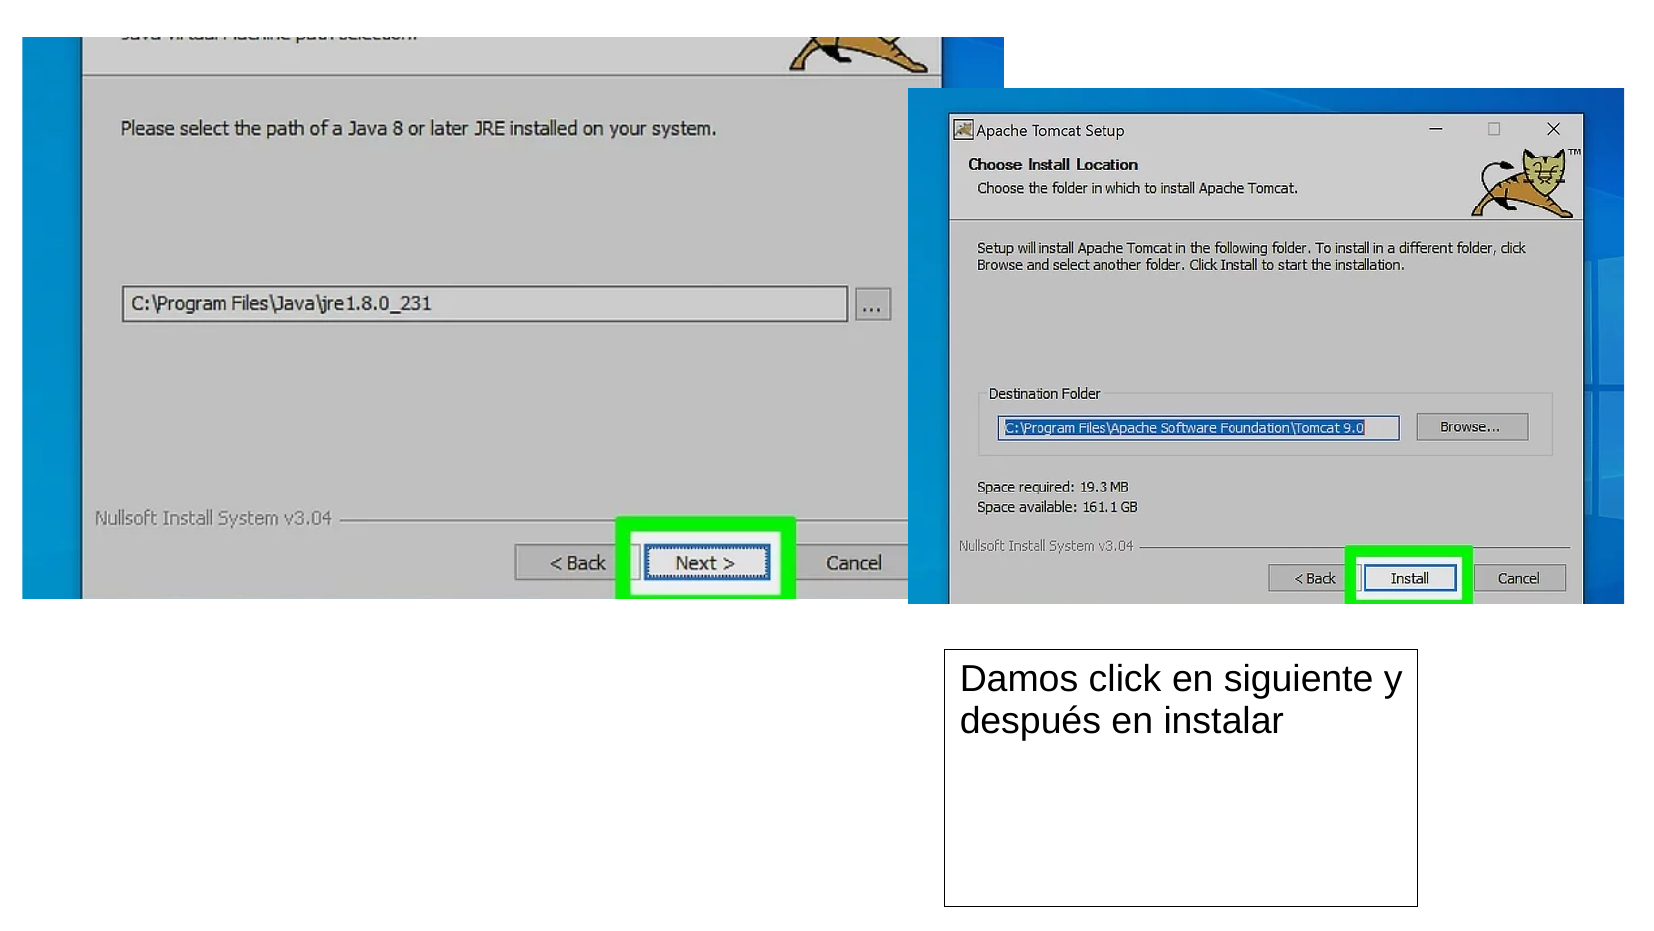

#
Damos click en siguiente y después en instalar